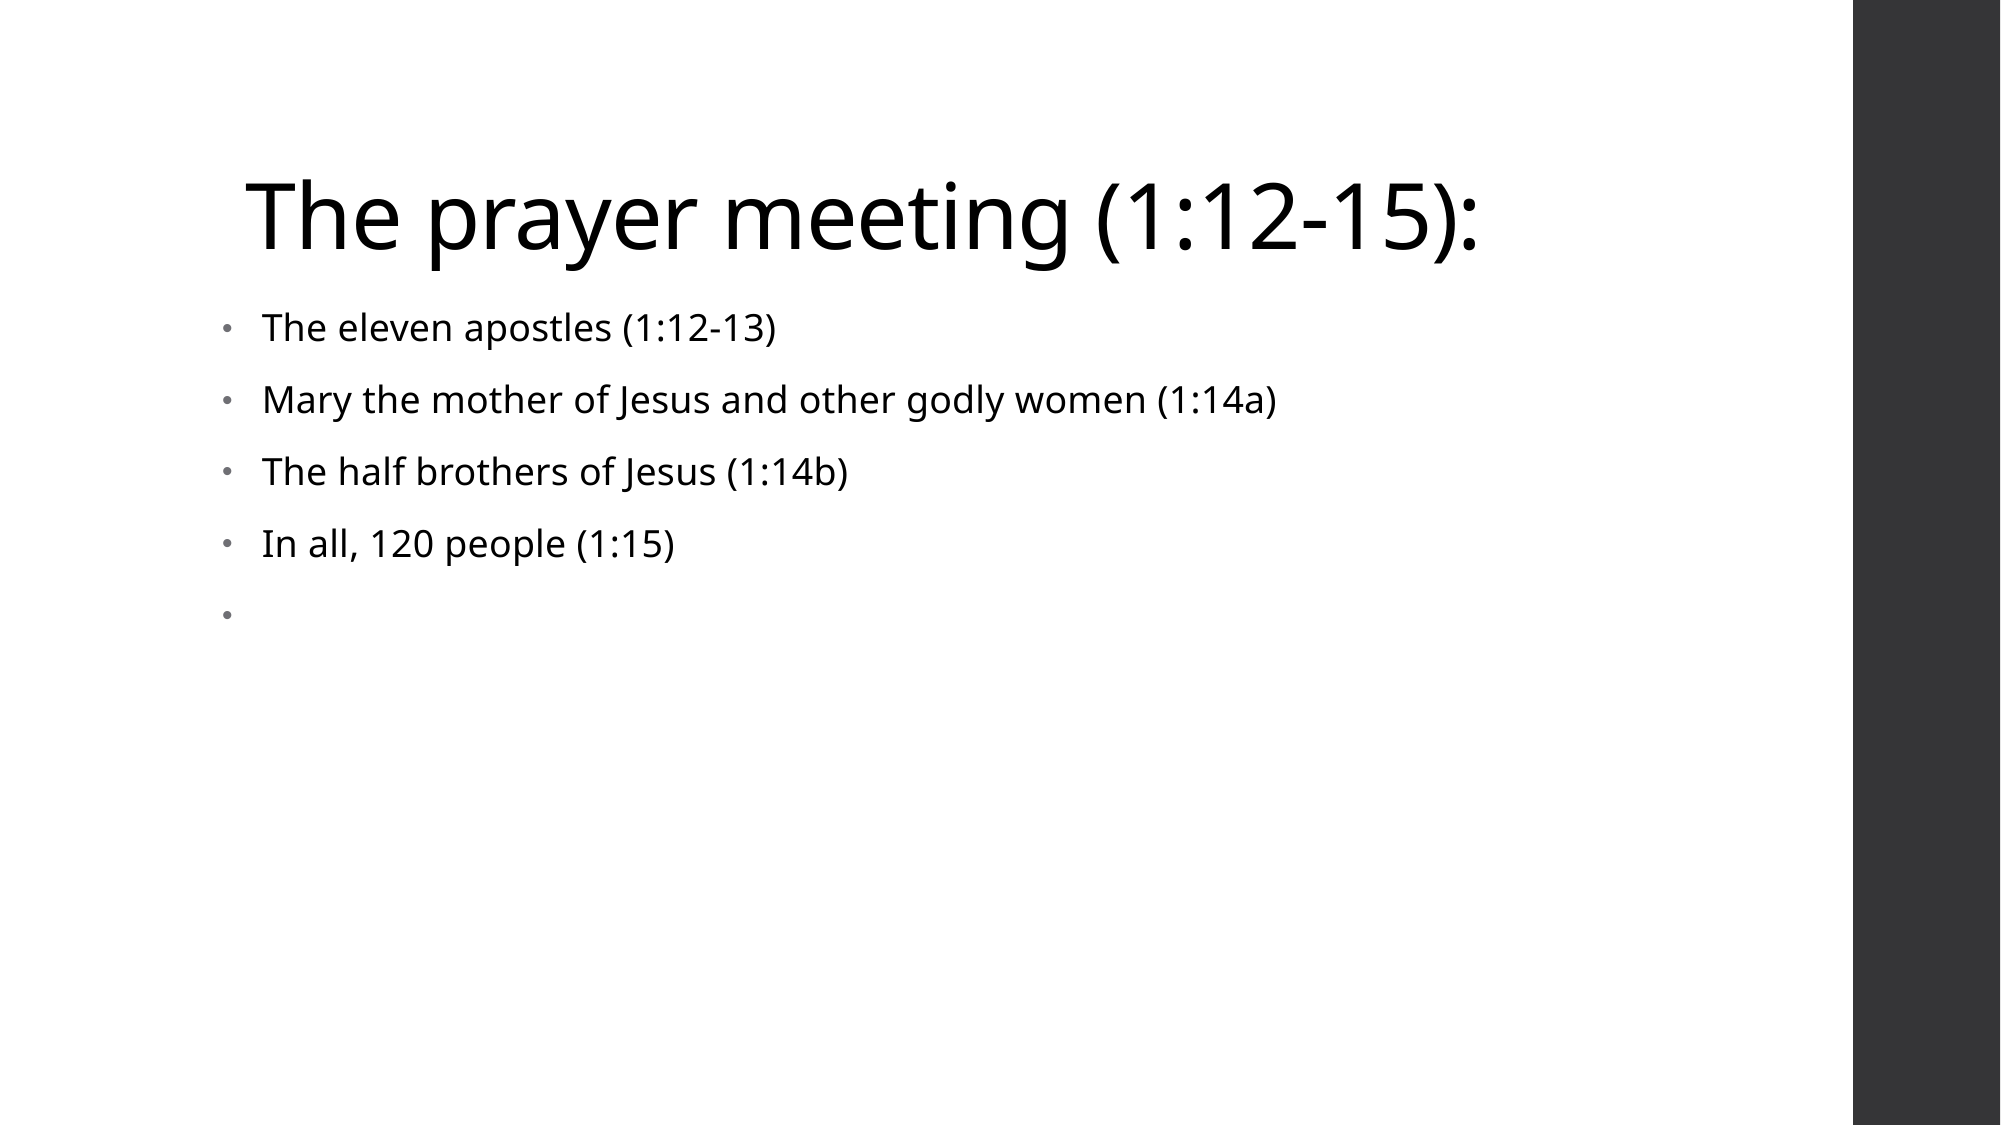

# The prayer meeting (1:12-15):
 The eleven apostles (1:12-13)
 Mary the mother of Jesus and other godly women (1:14a)
 The half brothers of Jesus (1:14b)
 In all, 120 people (1:15)